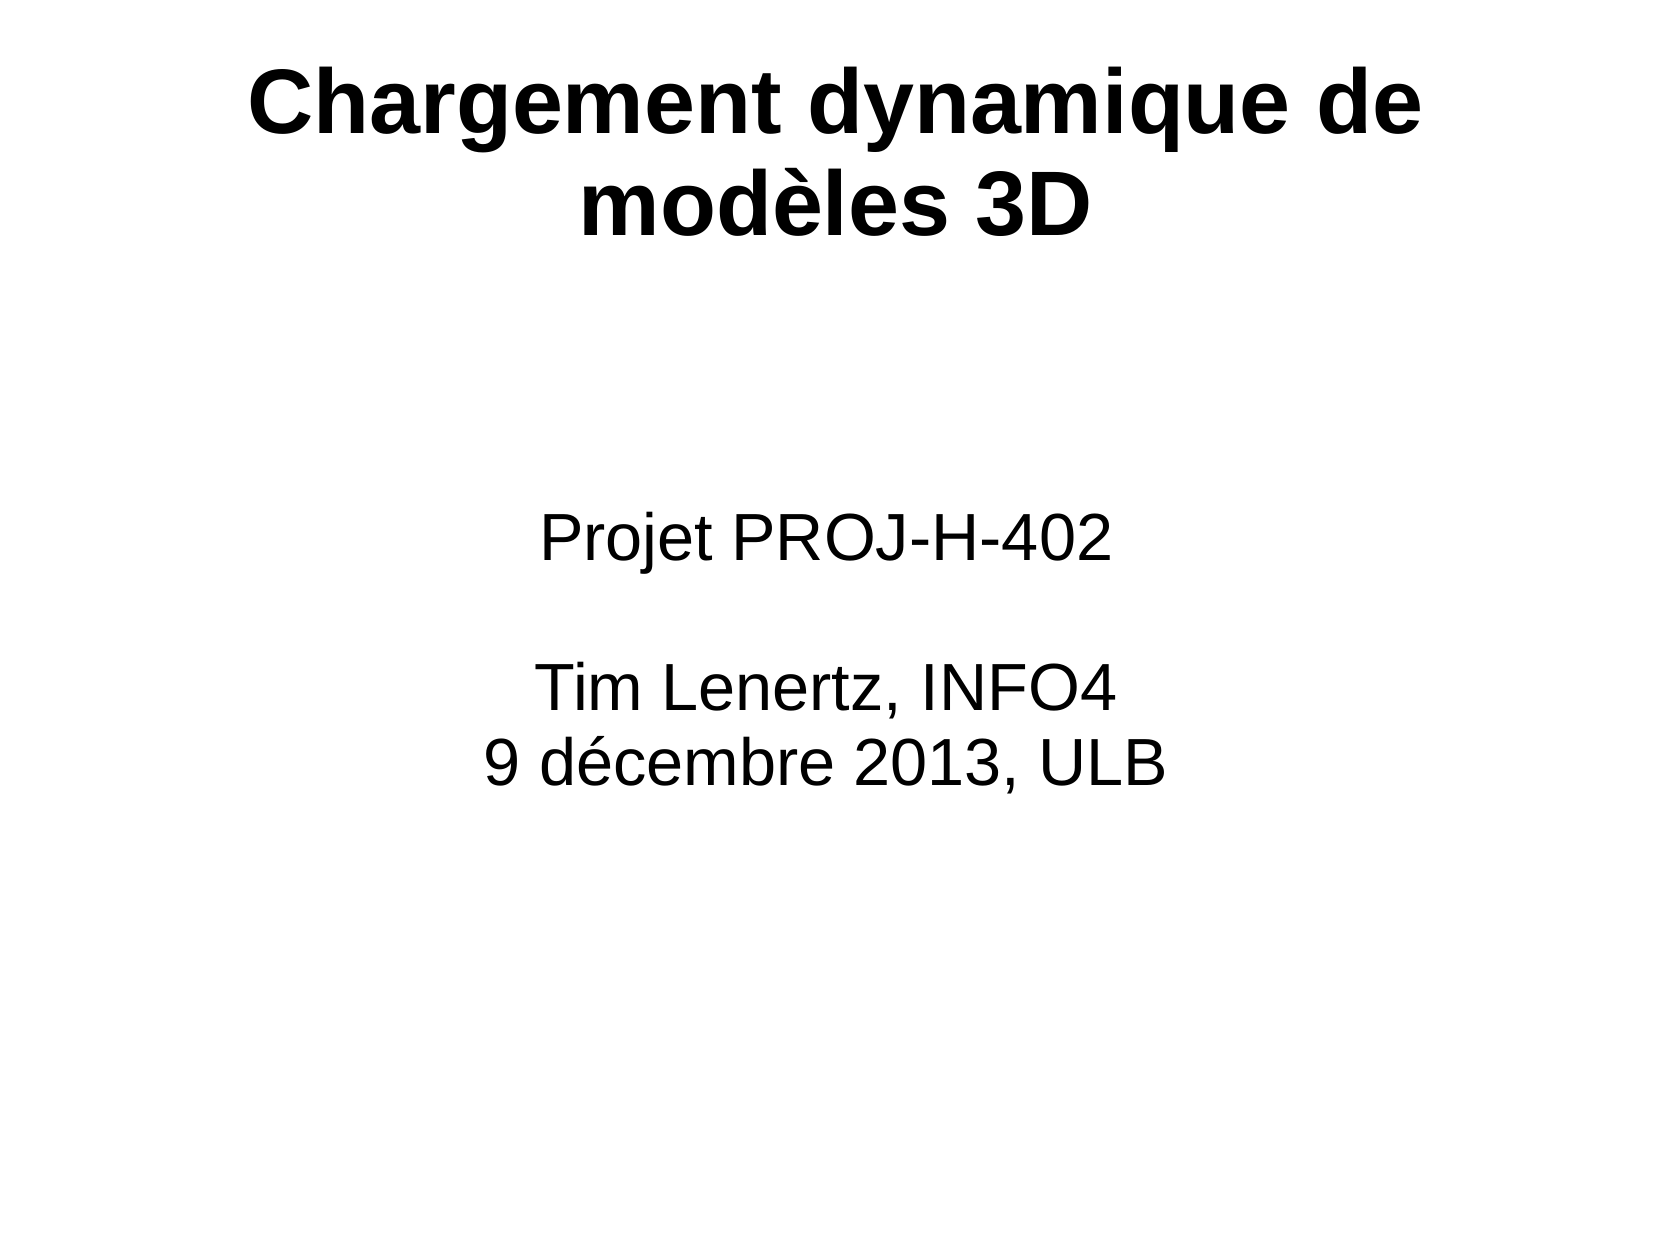

# Chargement dynamique de modèles 3D
Projet PROJ-H-402
Tim Lenertz, INFO4
9 décembre 2013, ULB